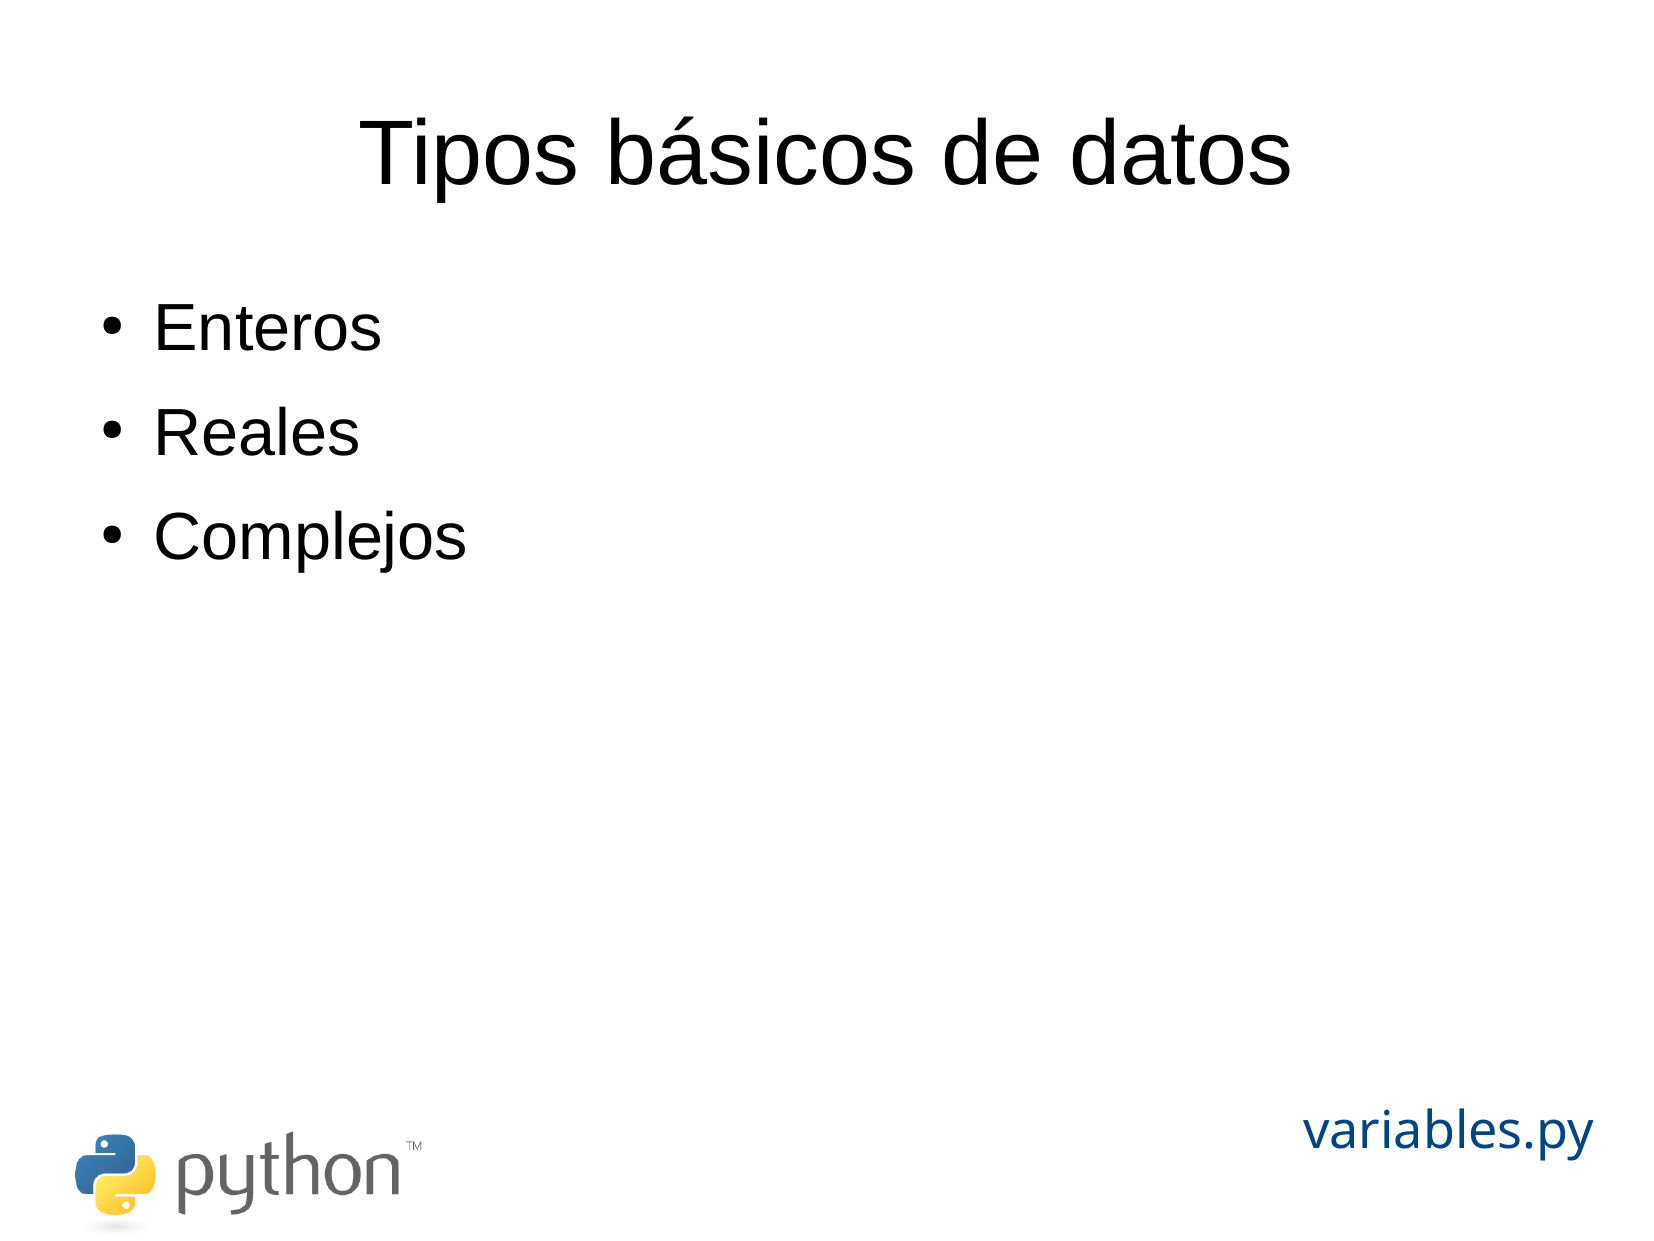

# Tipos básicos de datos
Enteros
Reales
Complejos
variables.py